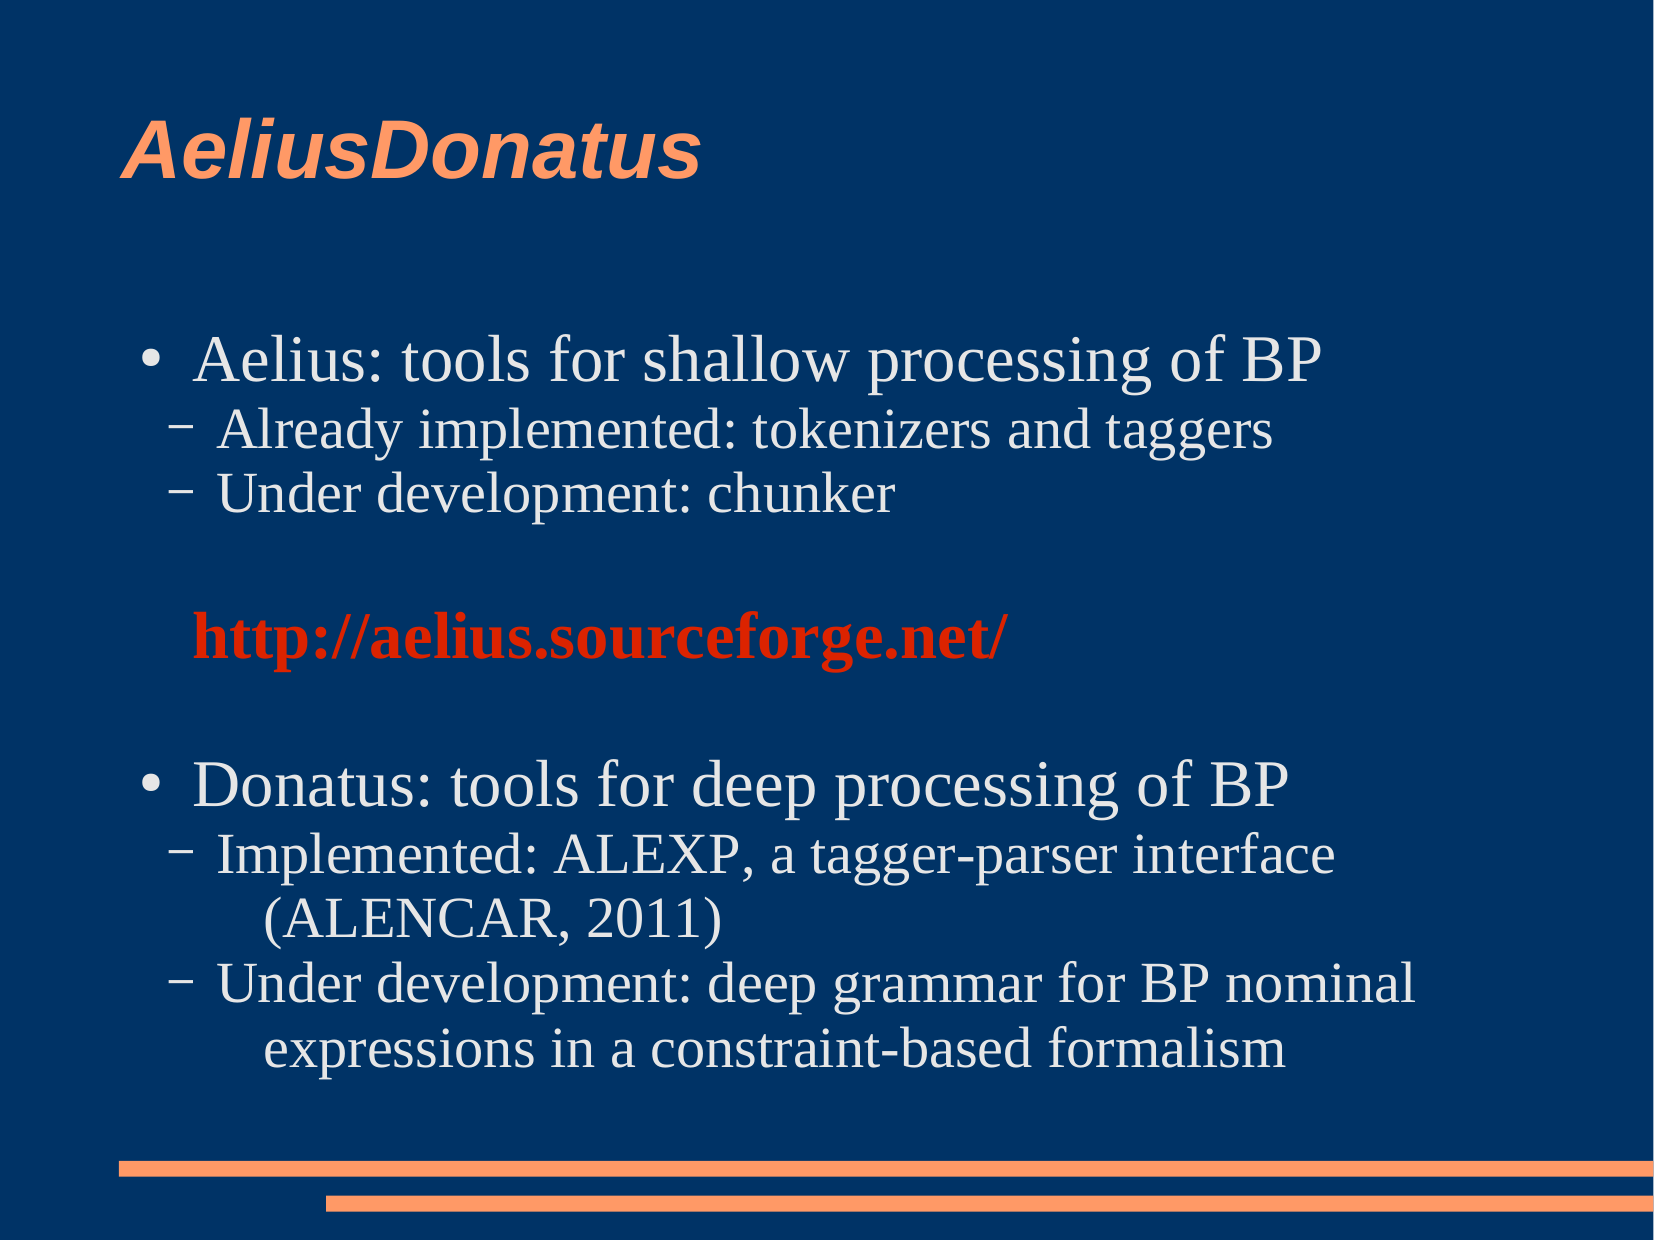

# AeliusDonatus
Aelius: tools for shallow processing of BP
Already implemented: tokenizers and taggers
Under development: chunker
http://aelius.sourceforge.net/
Donatus: tools for deep processing of BP
Implemented: ALEXP, a tagger-parser interface (ALENCAR, 2011)
Under development: deep grammar for BP nominal expressions in a constraint-based formalism